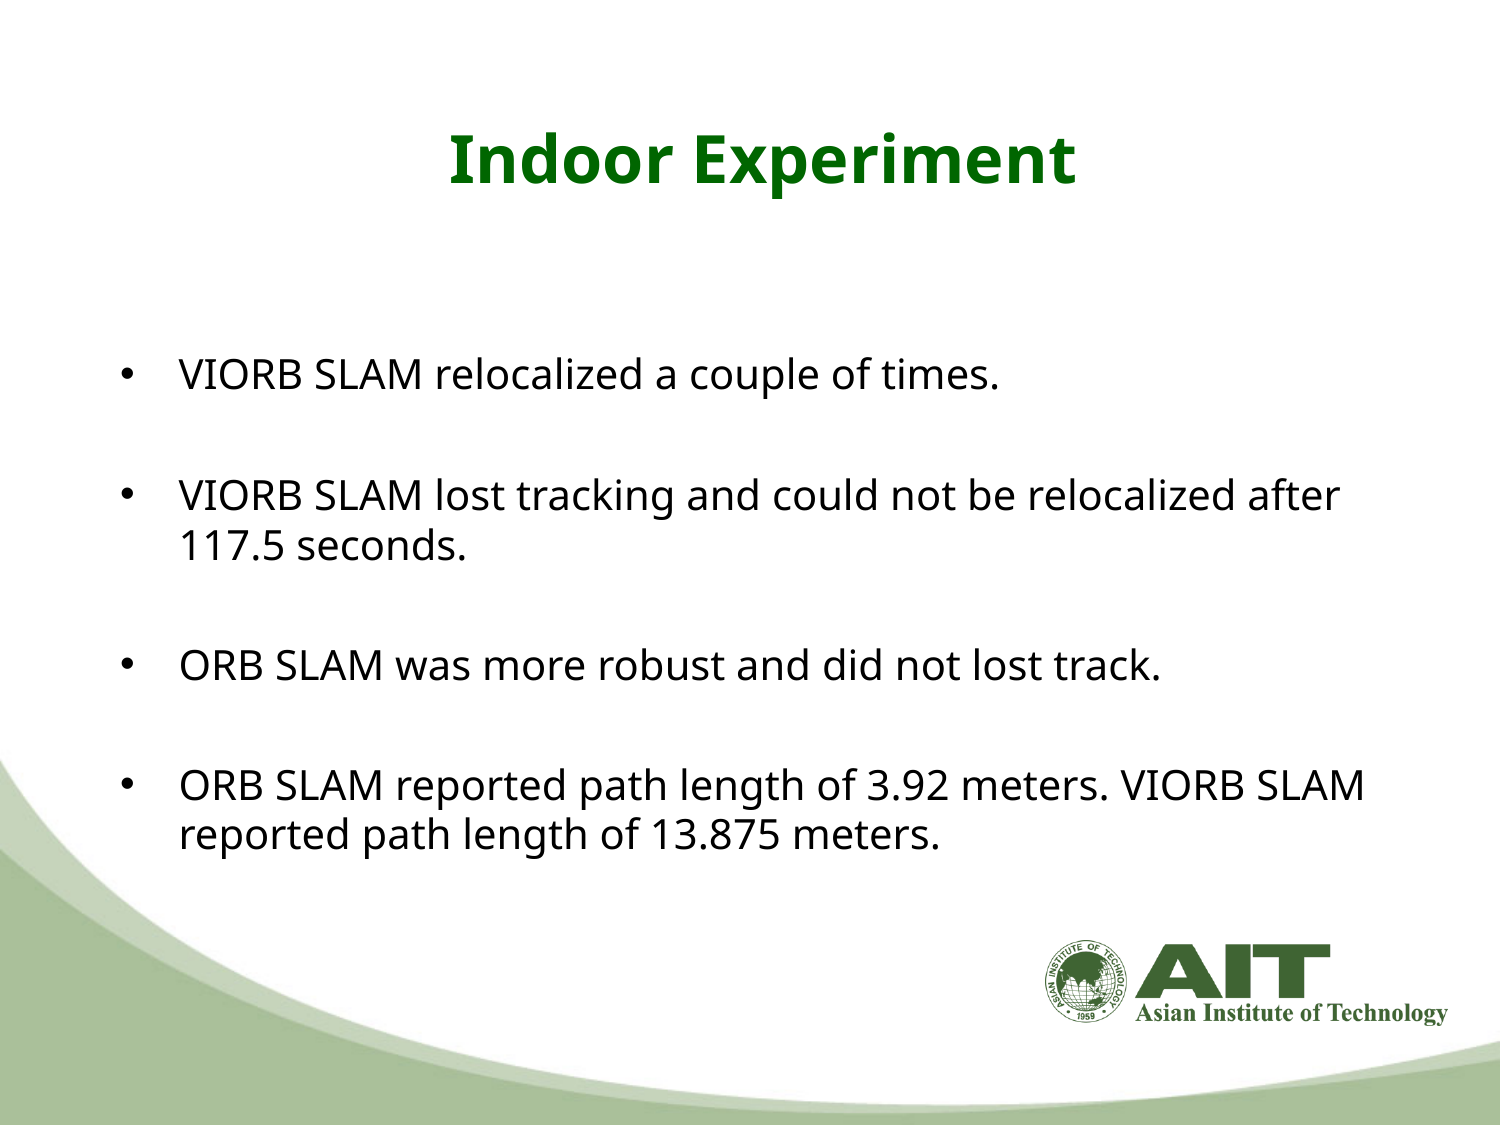

# Indoor Experiment
VIORB SLAM relocalized a couple of times.
VIORB SLAM lost tracking and could not be relocalized after 117.5 seconds.
ORB SLAM was more robust and did not lost track.
ORB SLAM reported path length of 3.92 meters. VIORB SLAM reported path length of 13.875 meters.